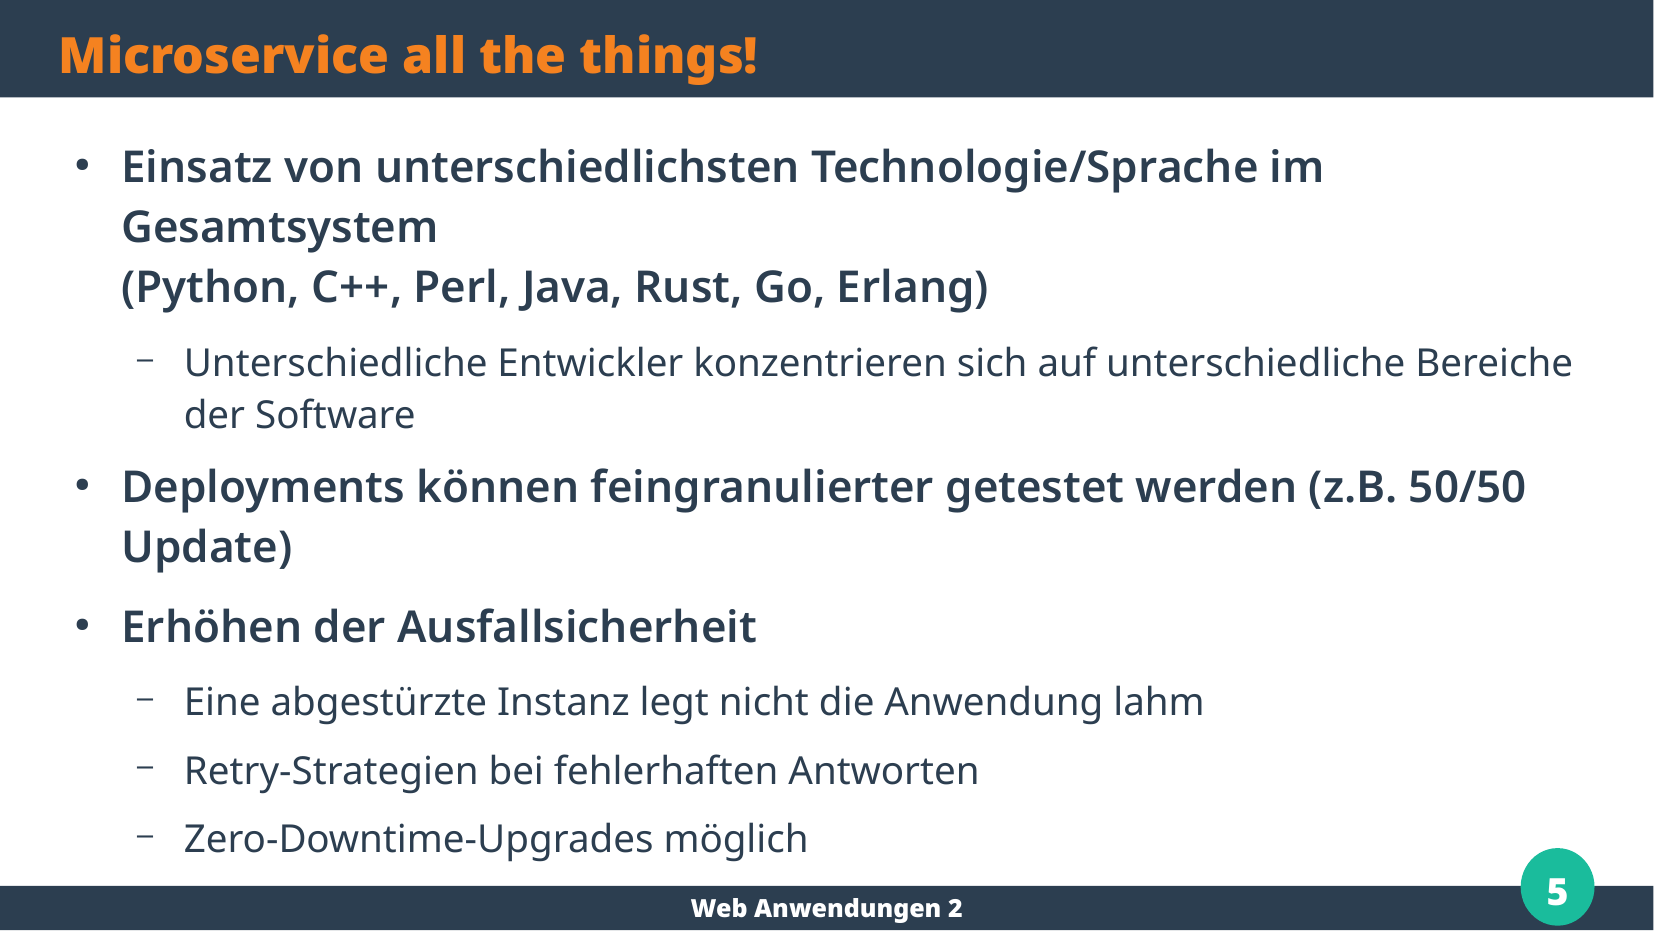

# Microservice all the things!
Einsatz von unterschiedlichsten Technologie/Sprache im Gesamtsystem
(Python, C++, Perl, Java, Rust, Go, Erlang)
Unterschiedliche Entwickler konzentrieren sich auf unterschiedliche Bereiche der Software
Deployments können feingranulierter getestet werden (z.B. 50/50 Update)
Erhöhen der Ausfallsicherheit
Eine abgestürzte Instanz legt nicht die Anwendung lahm
Retry-Strategien bei fehlerhaften Antworten
Zero-Downtime-Upgrades möglich
5